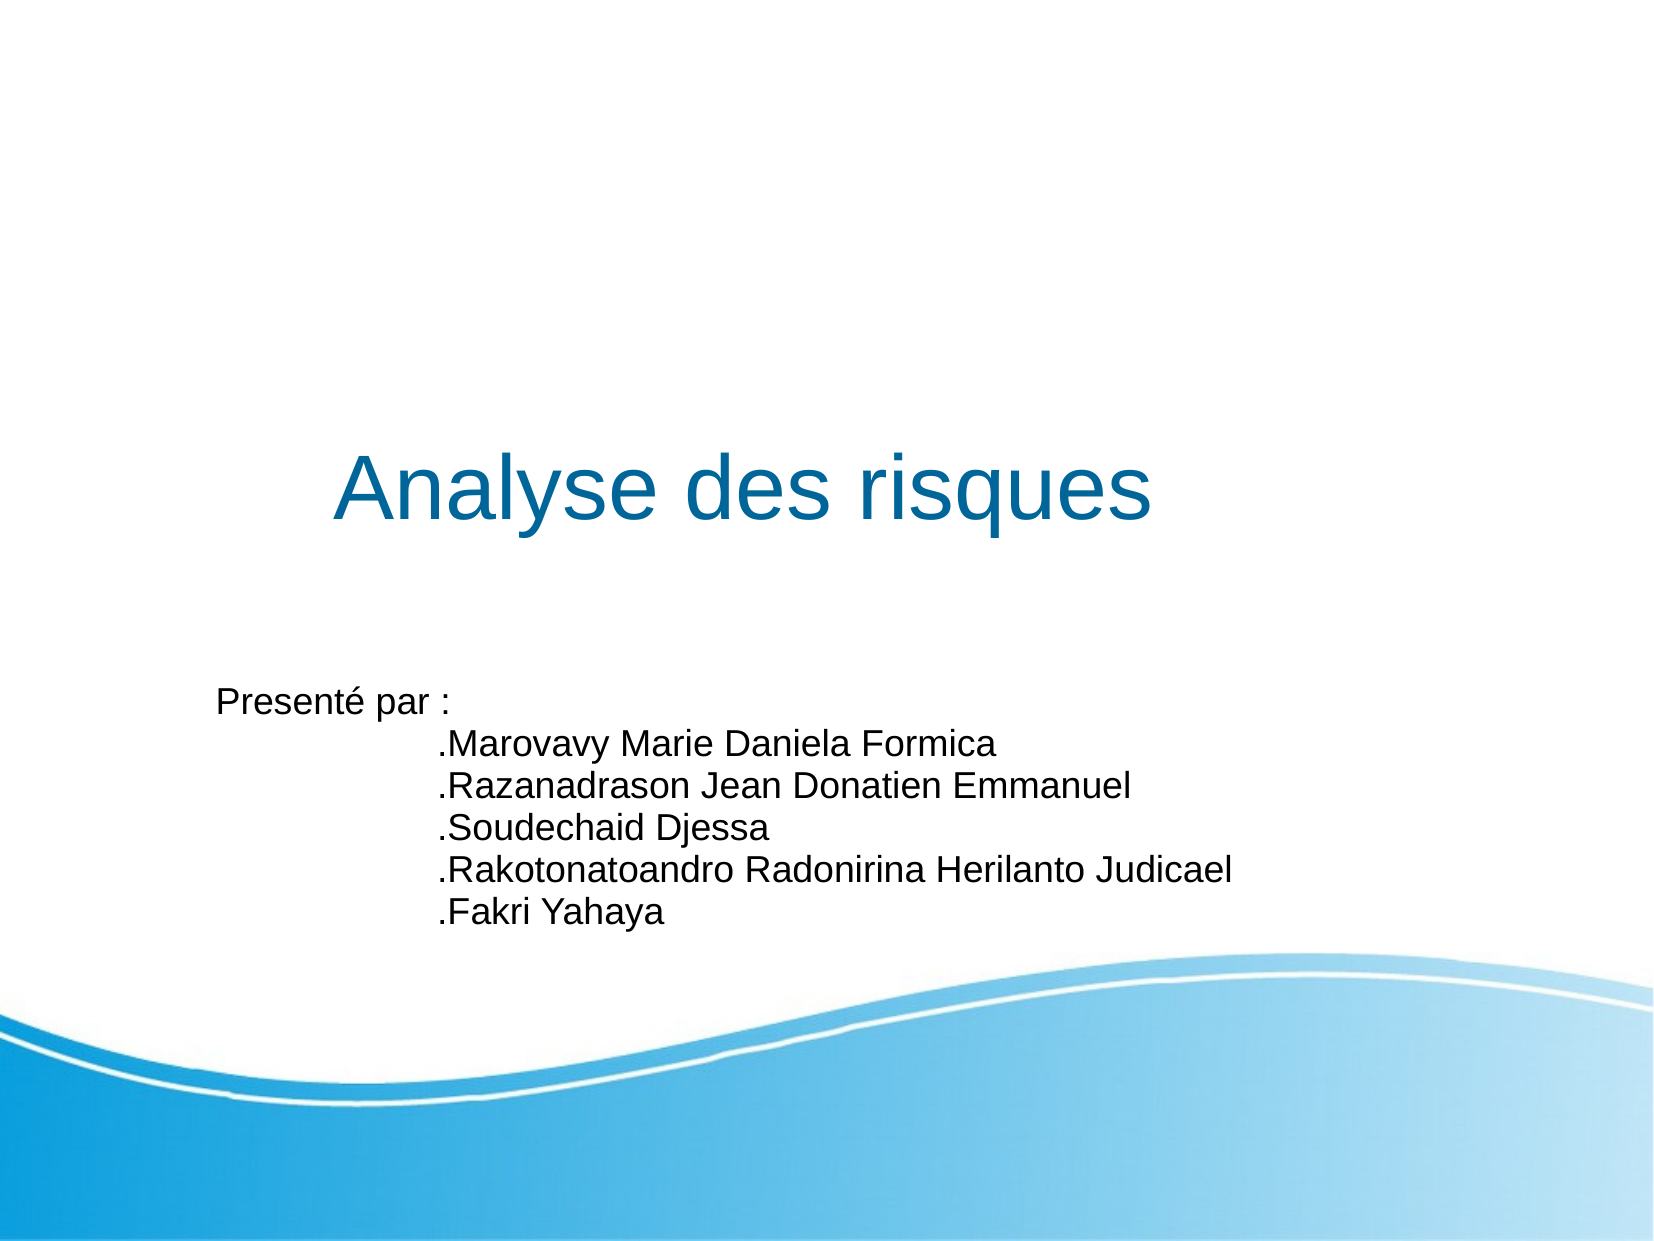

# Analyse des risques
Presenté par :
			.Marovavy Marie Daniela Formica
			.Razanadrason Jean Donatien Emmanuel
			.Soudechaid Djessa
			.Rakotonatoandro Radonirina Herilanto Judicael
			.Fakri Yahaya